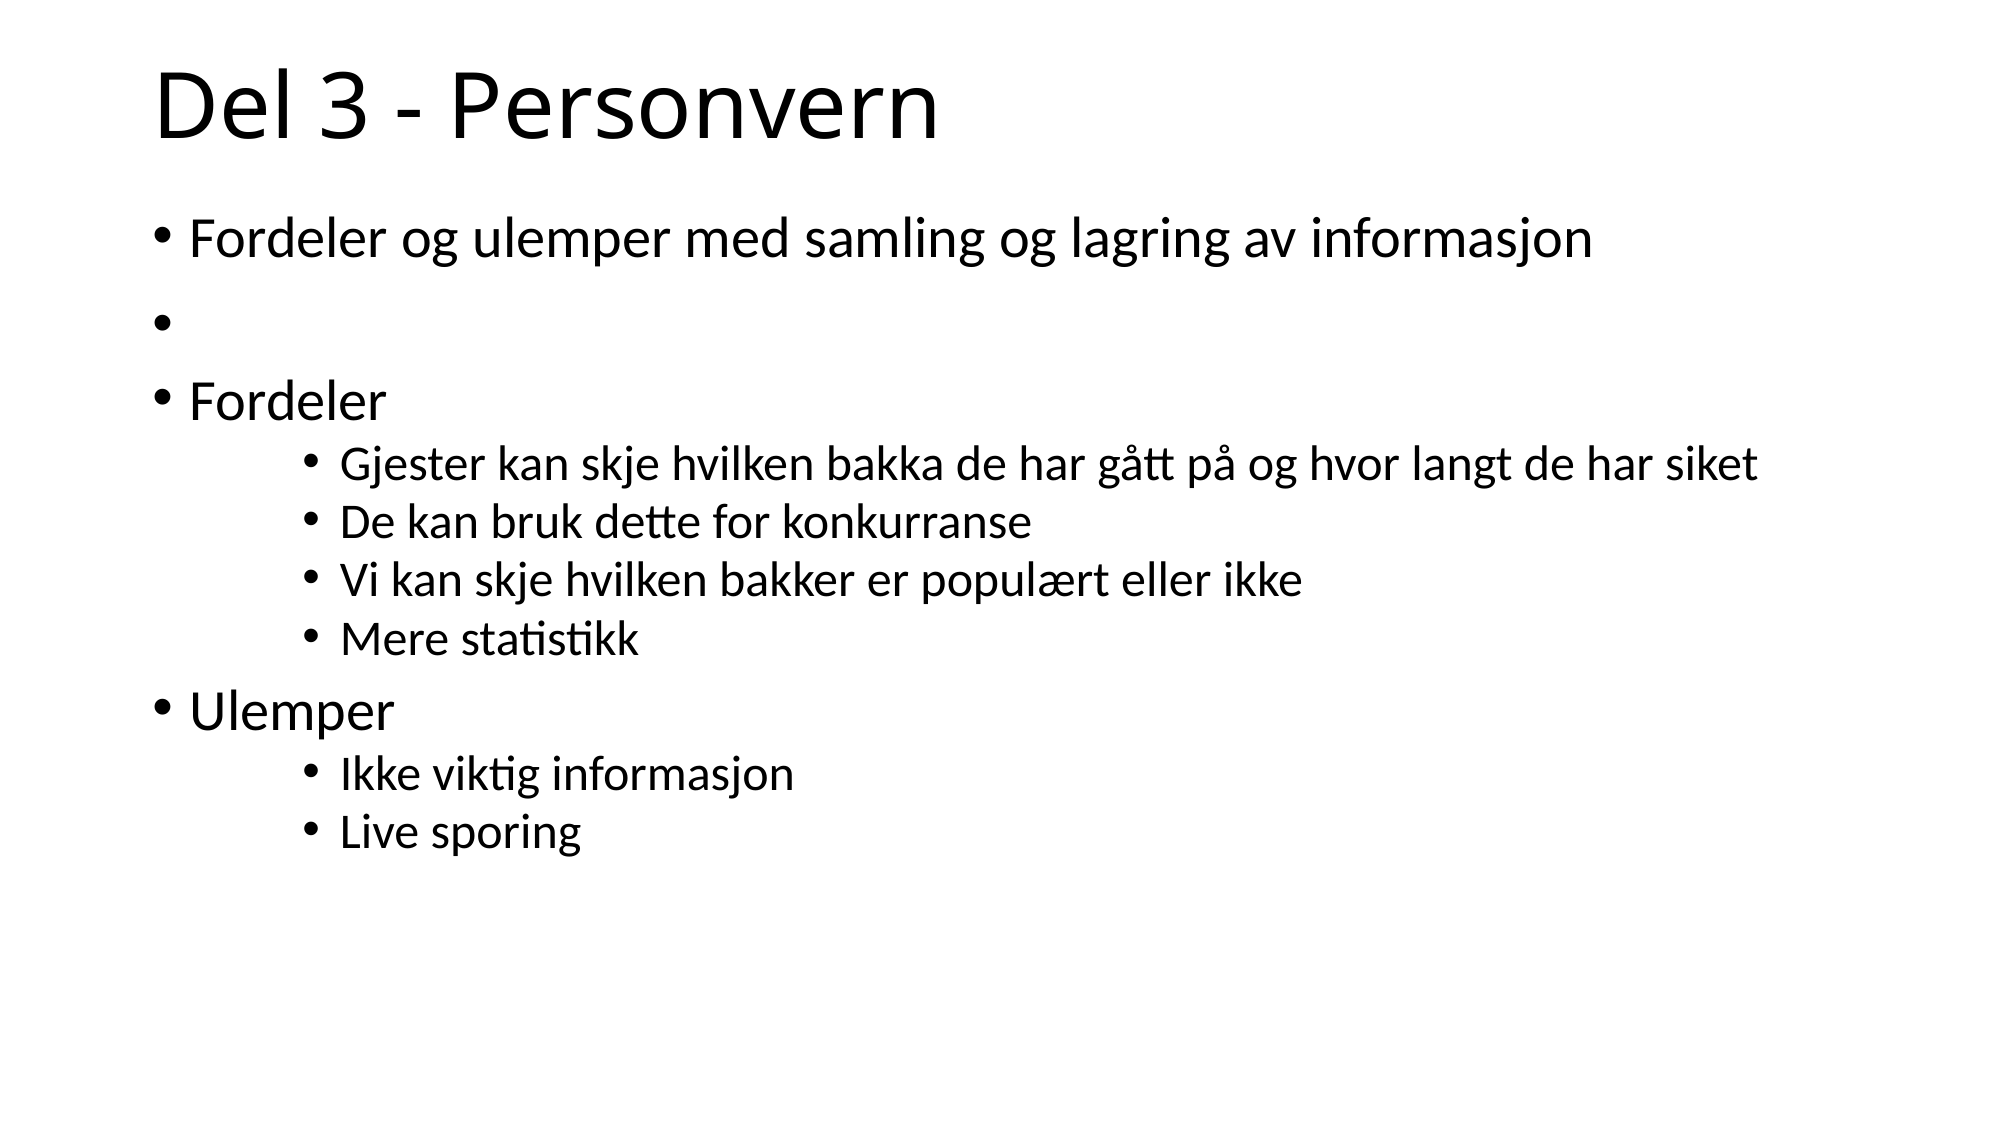

# Del 3 - Personvern
Fordeler og ulemper med samling og lagring av informasjon
Fordeler
Gjester kan skje hvilken bakka de har gått på og hvor langt de har siket
De kan bruk dette for konkurranse
Vi kan skje hvilken bakker er populært eller ikke
Mere statistikk
Ulemper
Ikke viktig informasjon
Live sporing